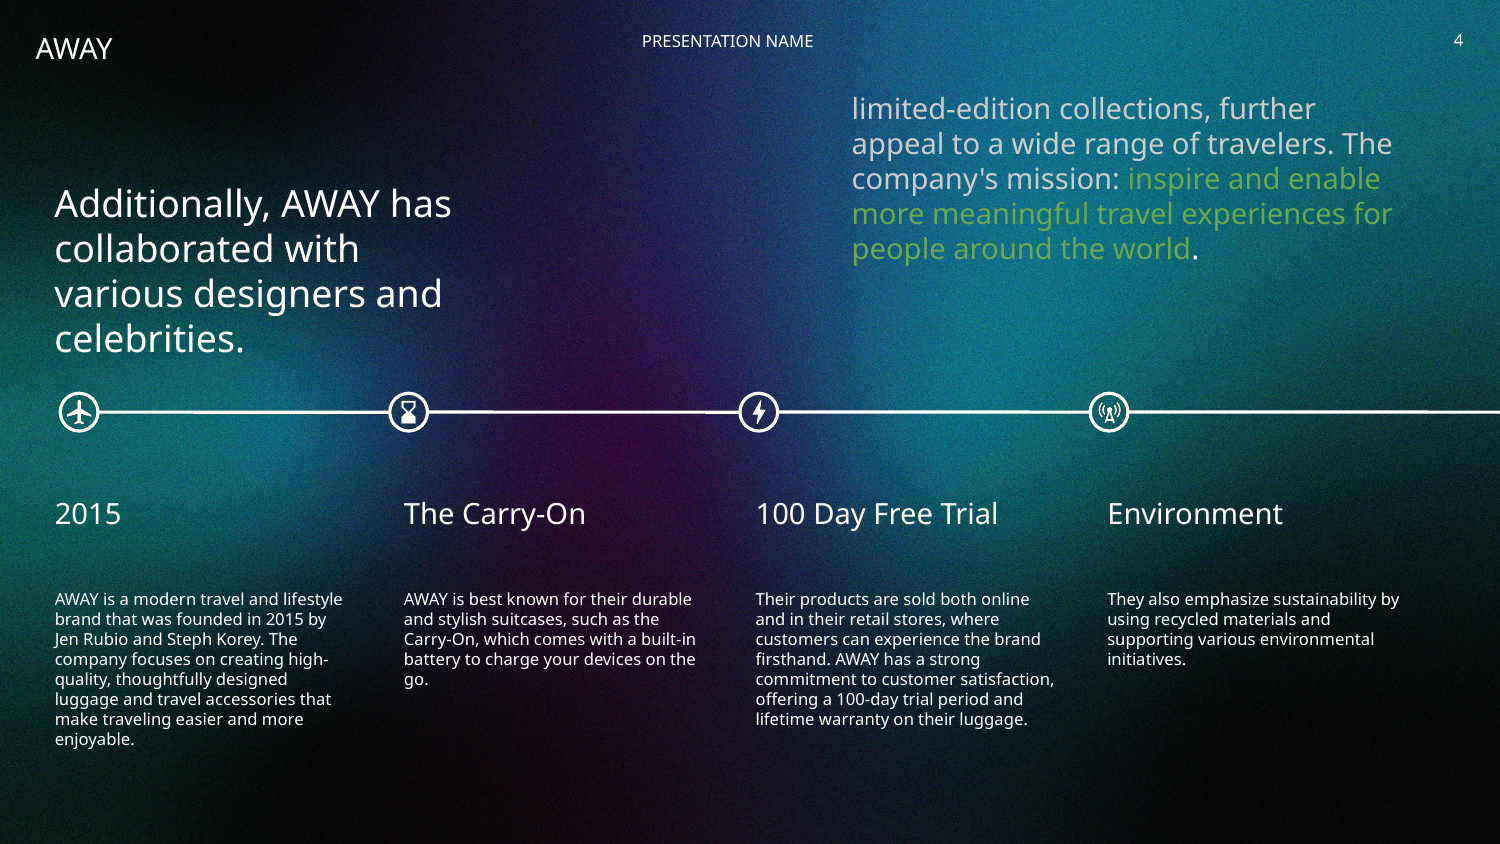

AWAY
limited-edition collections, further appeal to a wide range of travelers. The company's mission: inspire and enable more meaningful travel experiences for people around the world.
Additionally, AWAY has collaborated with various designers and celebrities.
# 2015
The Carry-On
100 Day Free Trial
Environment
AWAY is a modern travel and lifestyle brand that was founded in 2015 by Jen Rubio and Steph Korey. The company focuses on creating high-quality, thoughtfully designed luggage and travel accessories that make traveling easier and more enjoyable.
AWAY is best known for their durable and stylish suitcases, such as the Carry-On, which comes with a built-in battery to charge your devices on the go.
Their products are sold both online and in their retail stores, where customers can experience the brand firsthand. AWAY has a strong commitment to customer satisfaction, offering a 100-day trial period and lifetime warranty on their luggage.
They also emphasize sustainability by using recycled materials and supporting various environmental initiatives.